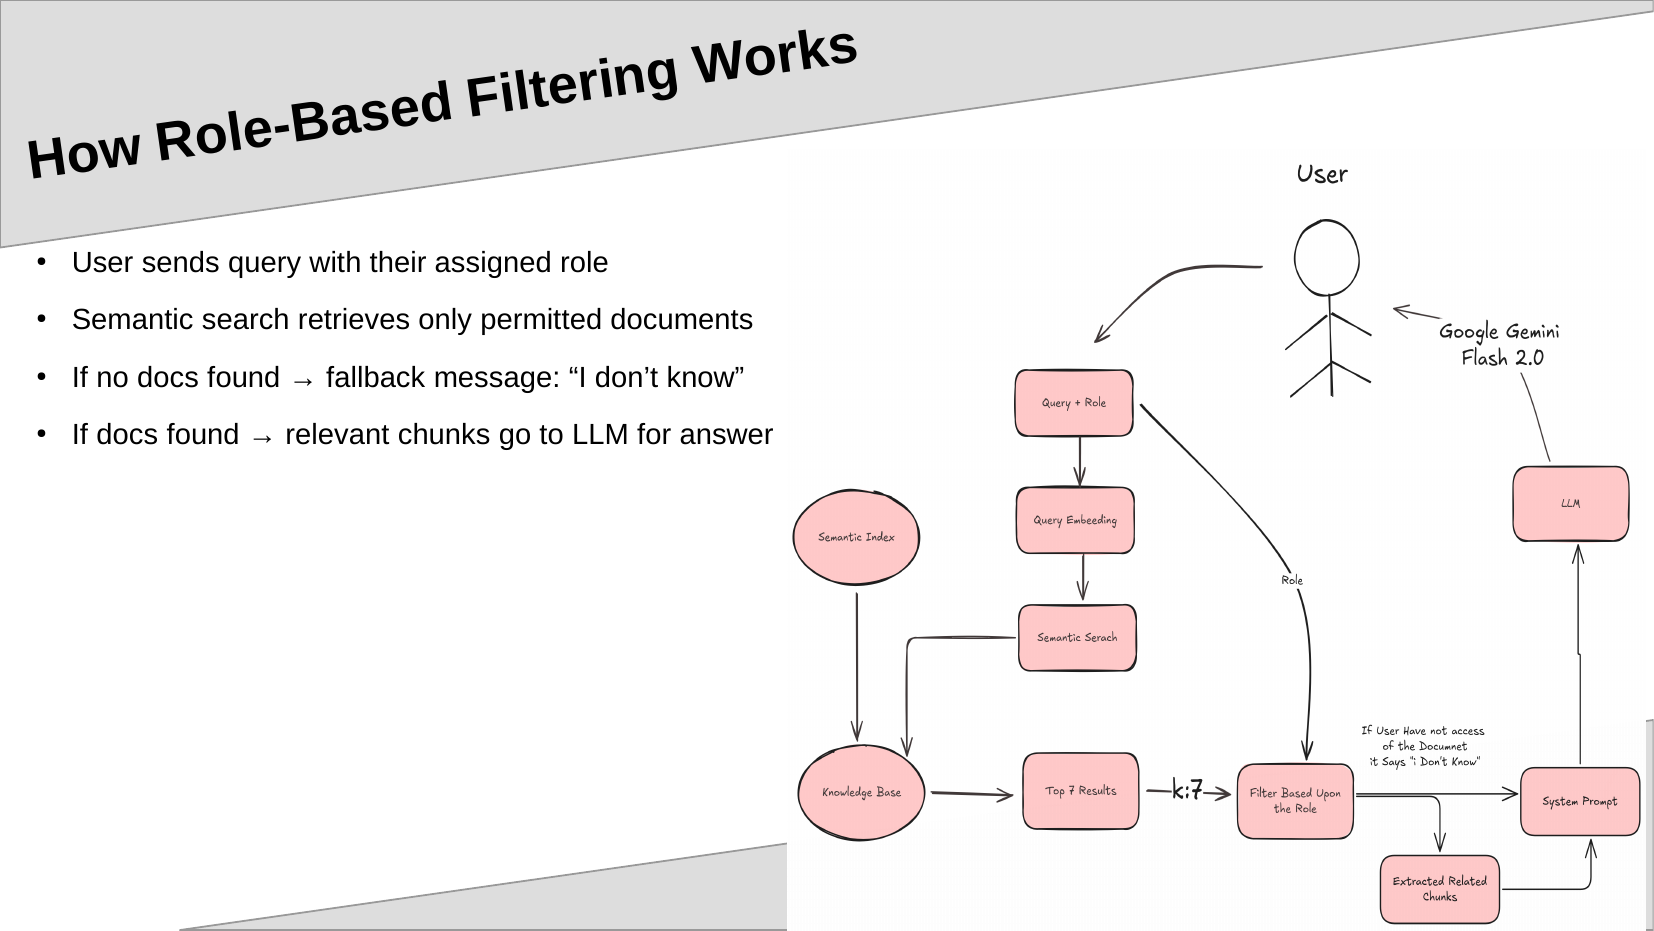

# How Role-Based Filtering Works
User sends query with their assigned role
Semantic search retrieves only permitted documents
If no docs found → fallback message: “I don’t know”
If docs found → relevant chunks go to LLM for answer
7